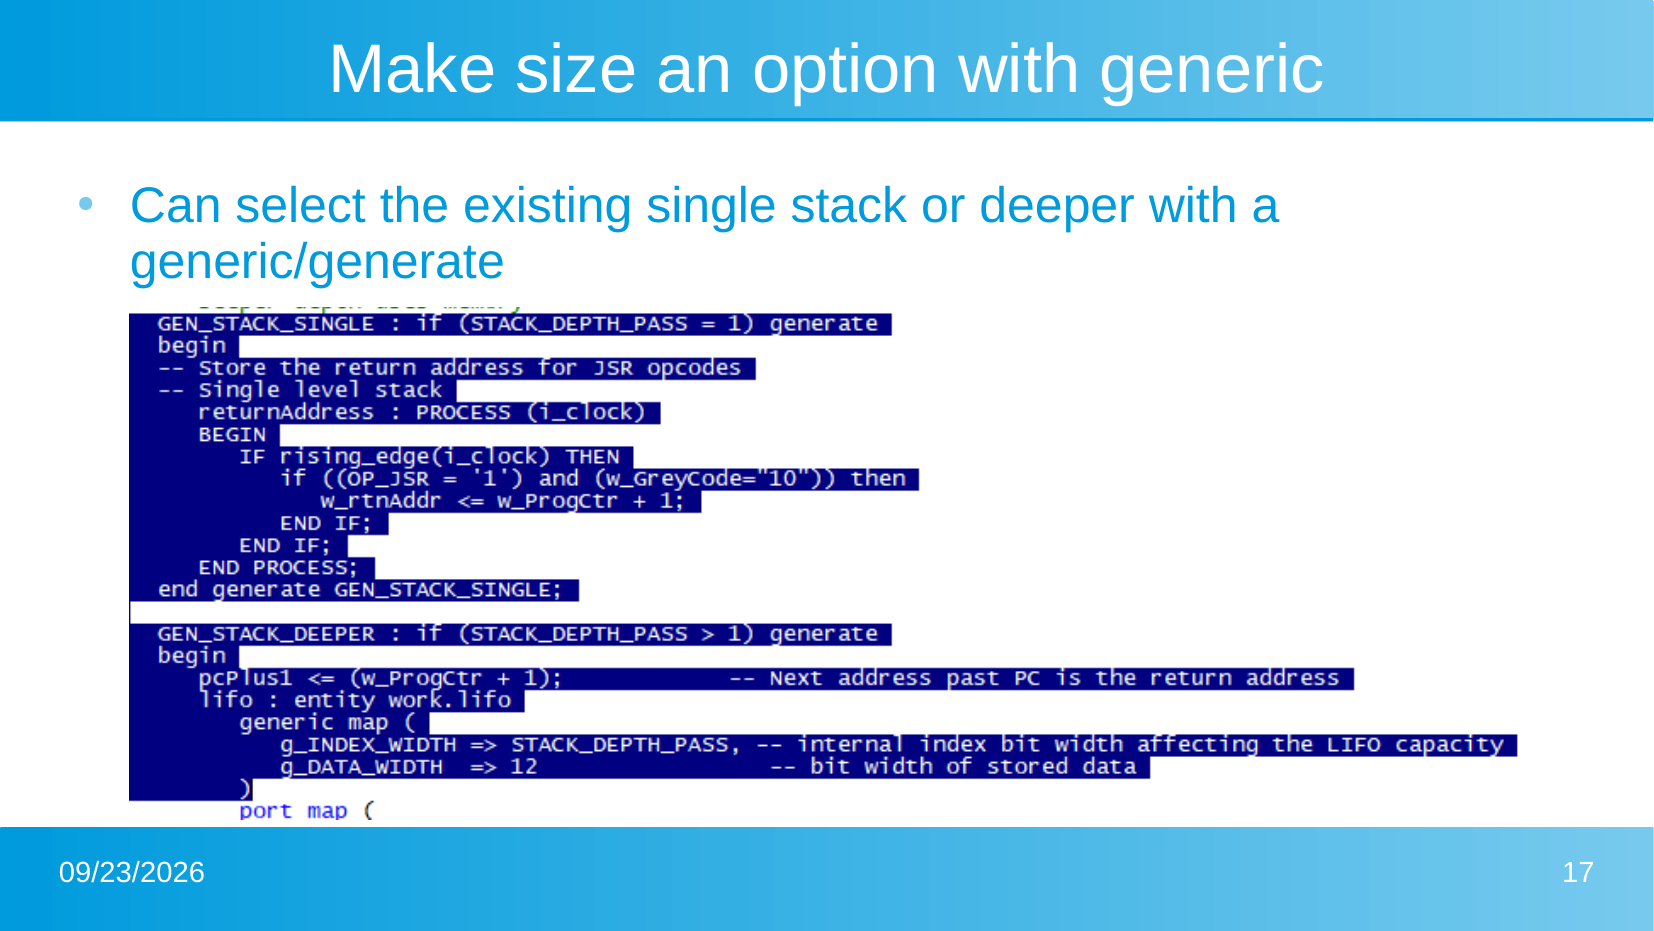

# Make size an option with generic
Can select the existing single stack or deeper with a generic/generate
17